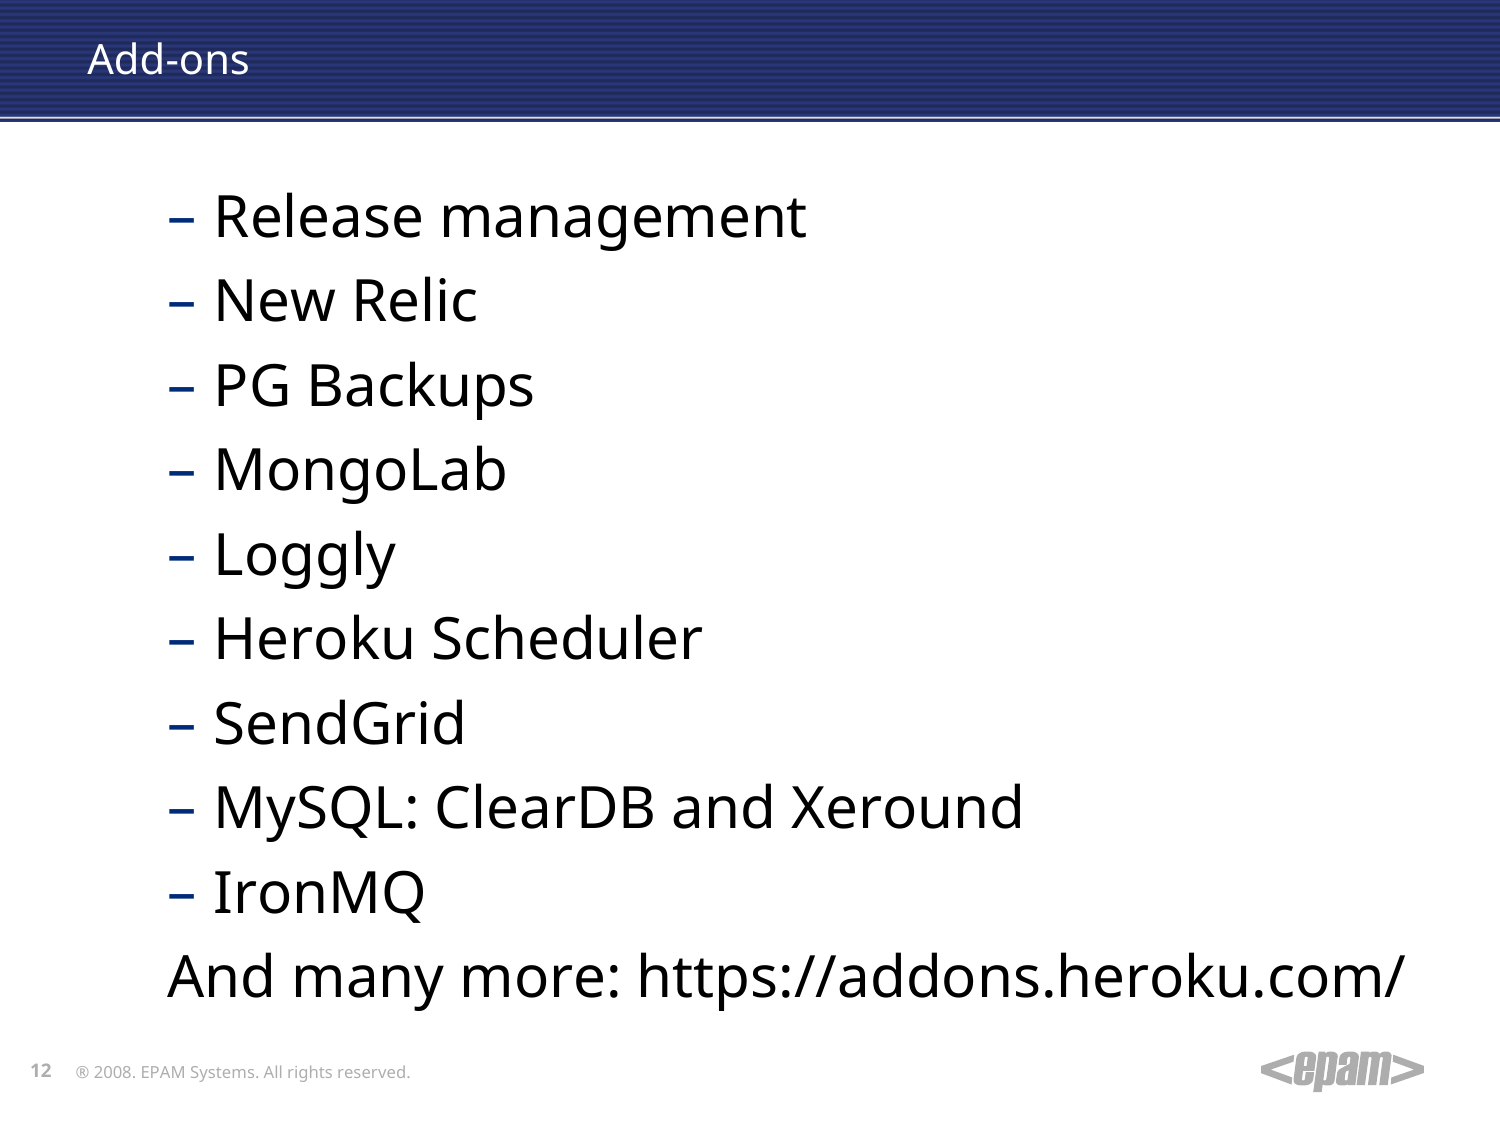

Add-ons
Release management
New Relic
PG Backups
MongoLab
Loggly
Heroku Scheduler
SendGrid
MySQL: ClearDB and Xeround
IronMQ
And many more: https://addons.heroku.com/